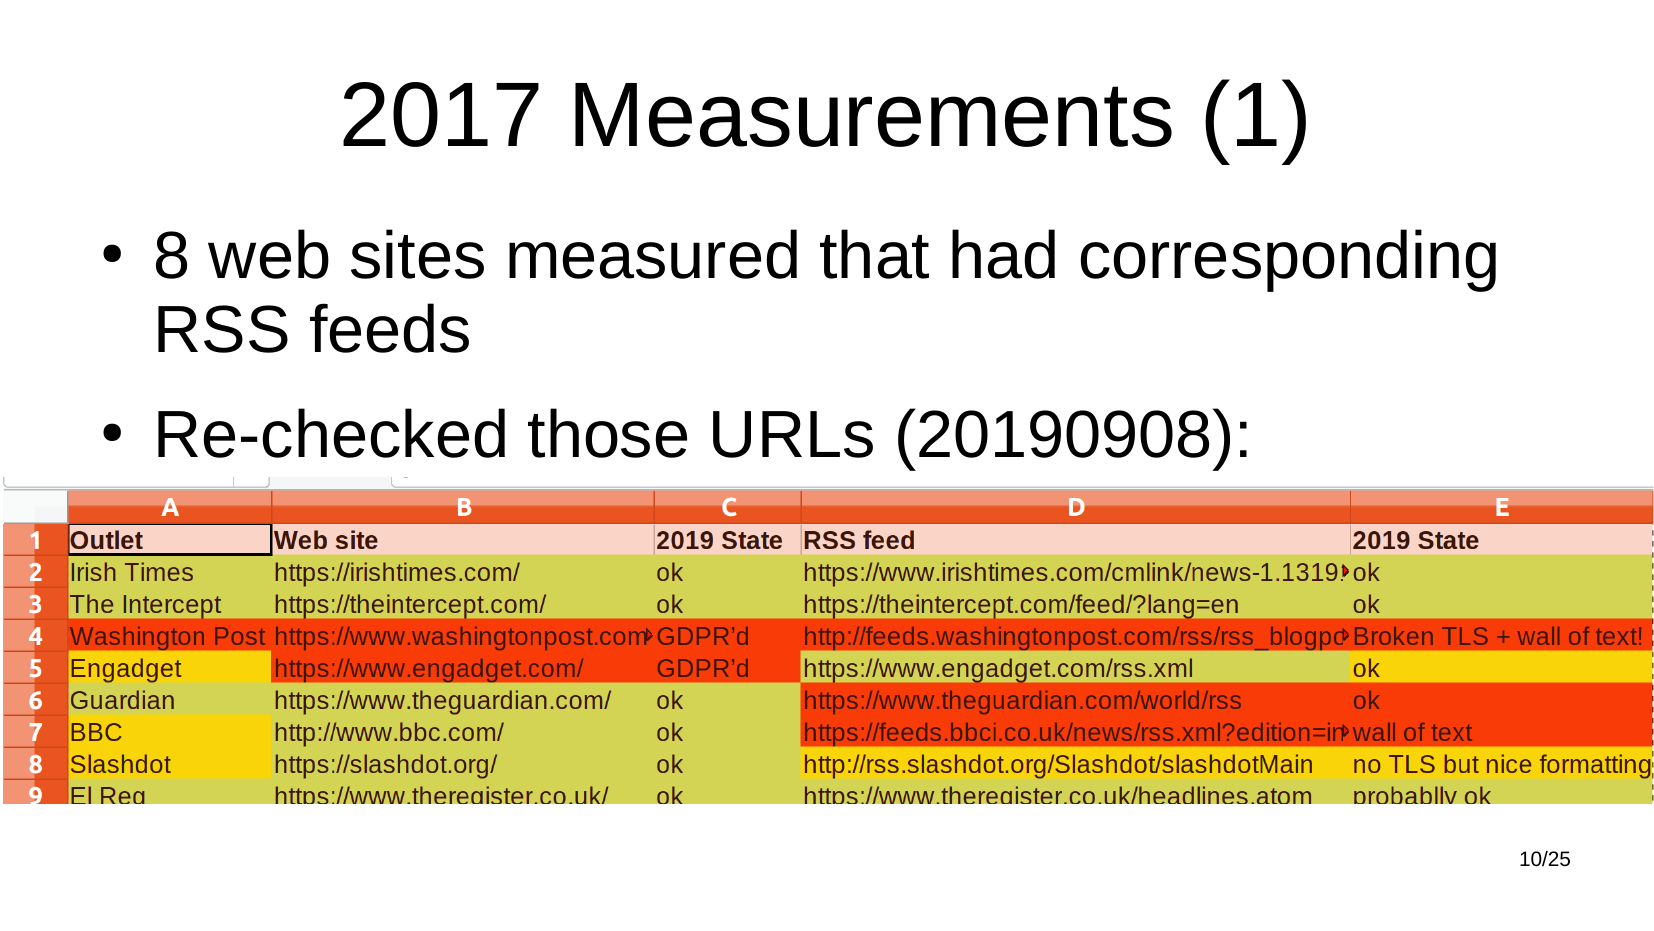

# 2017 Measurements (1)
8 web sites measured that had corresponding RSS feeds
Re-checked those URLs (20190908):
10